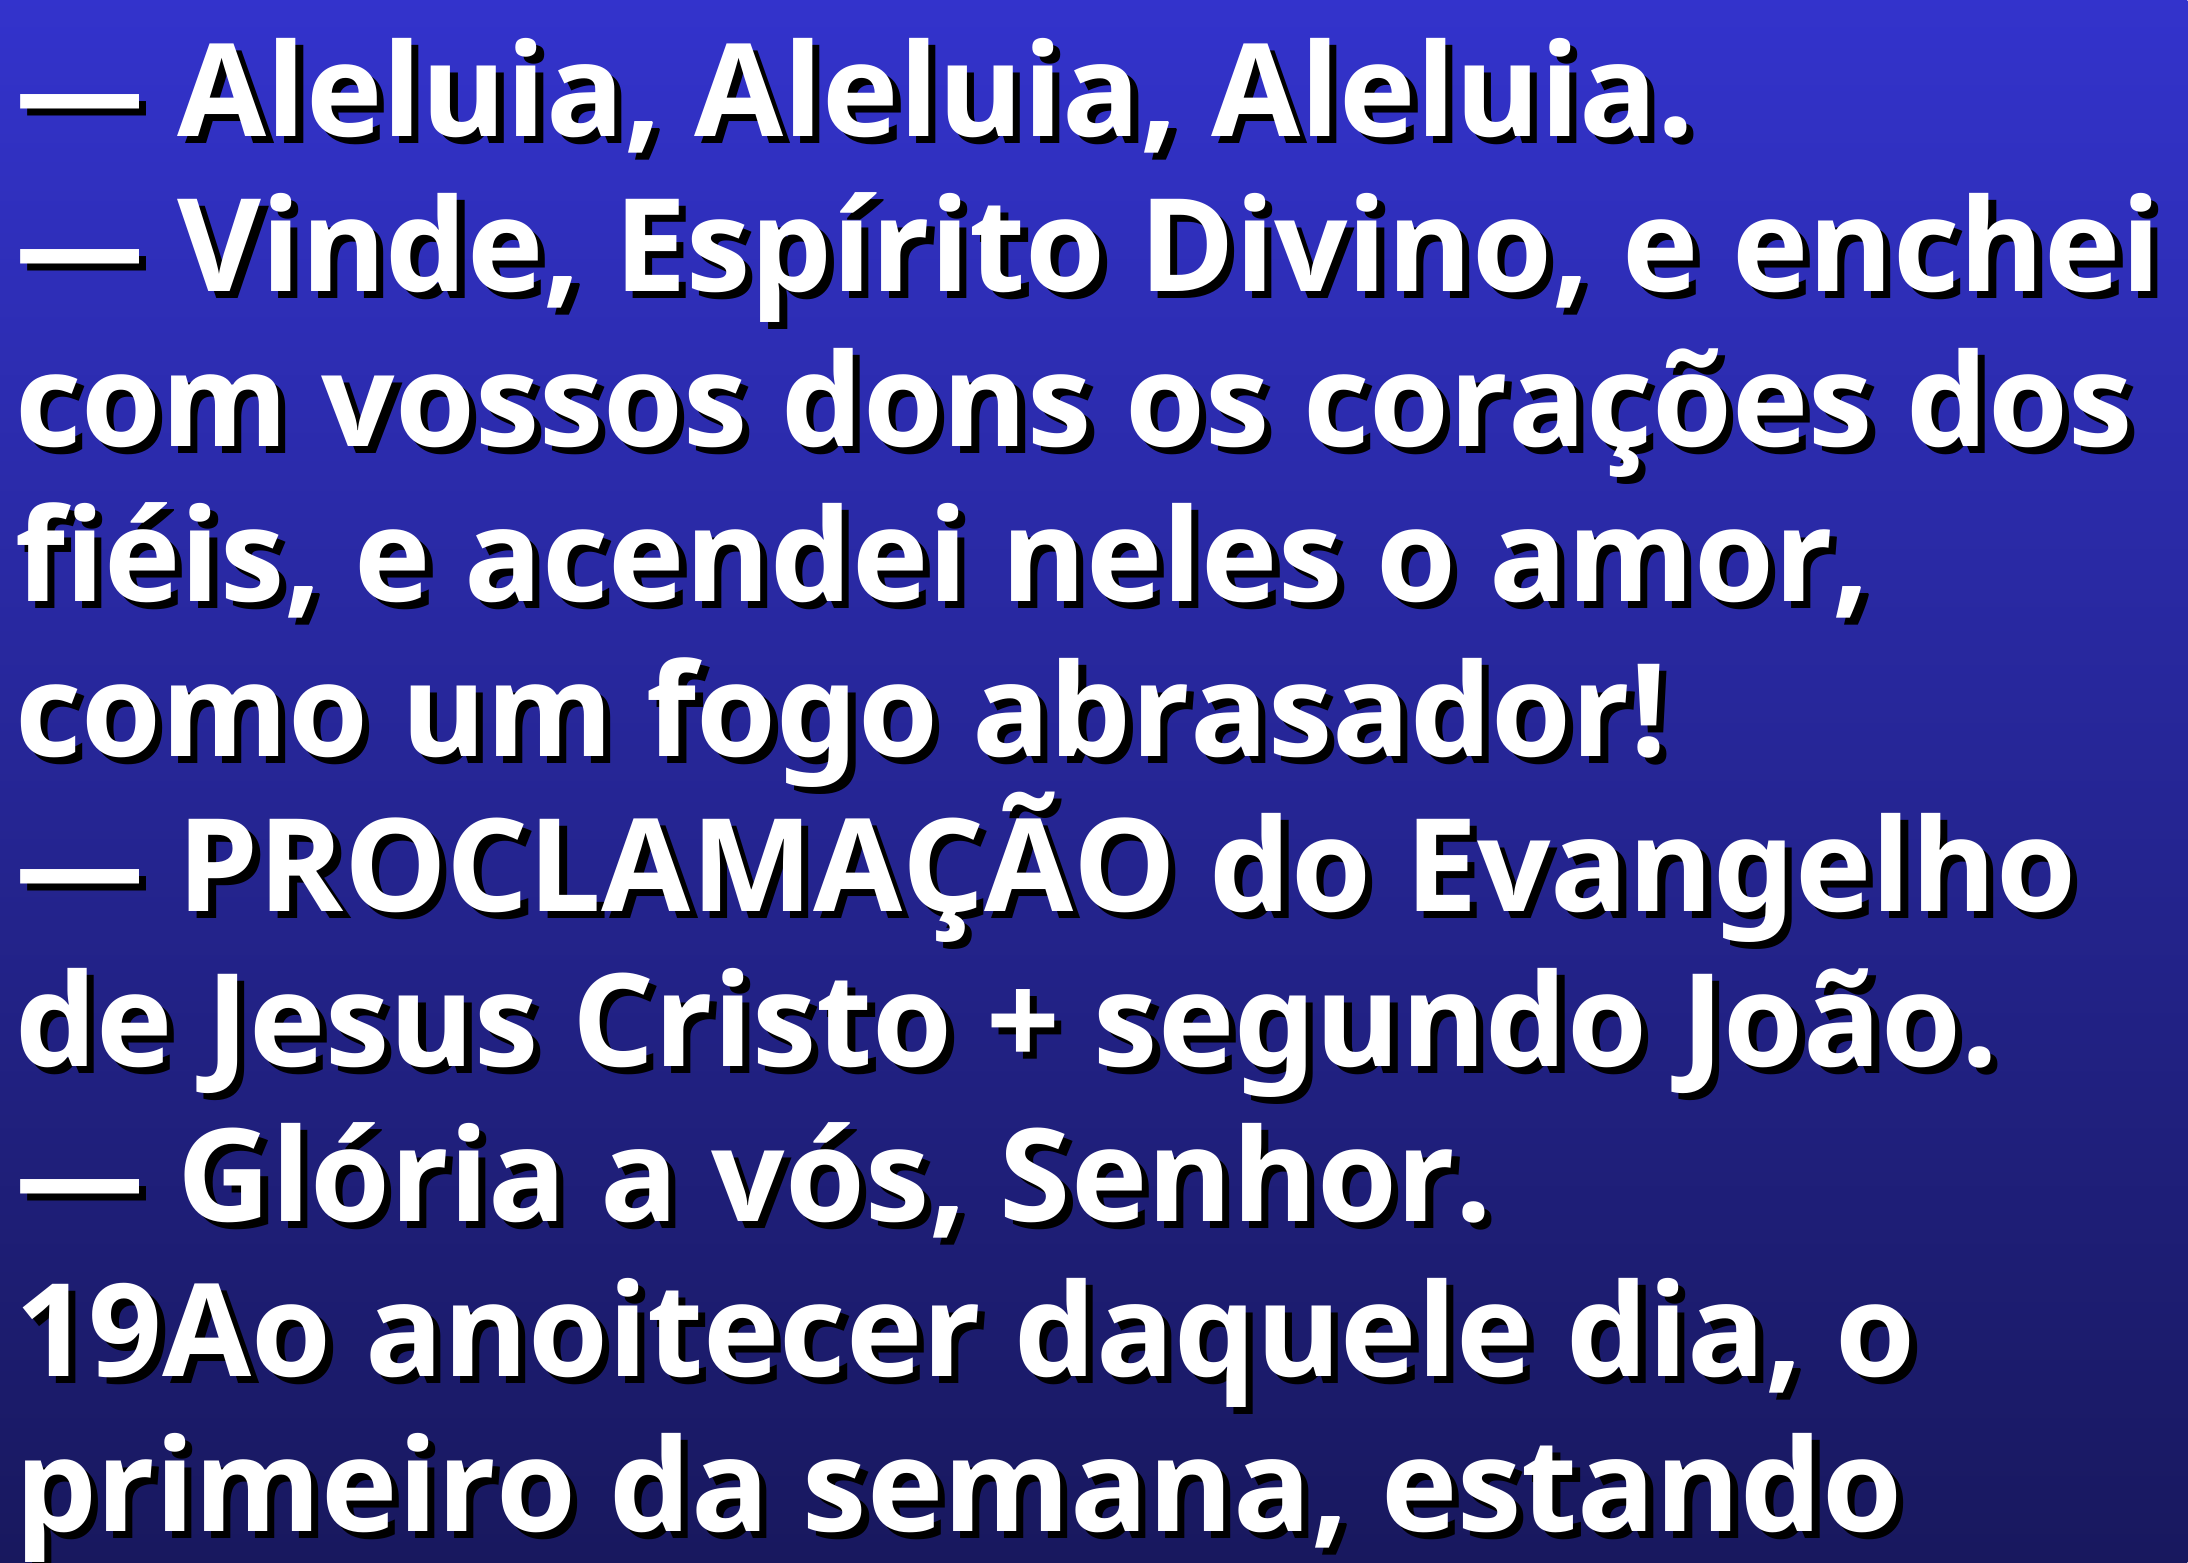

— Aleluia, Aleluia, Aleluia.
— Vinde, Espírito Divino, e enchei com vossos dons os corações dos fiéis, e acendei neles o amor, como um fogo abrasador!
— PROCLAMAÇÃO do Evangelho de Jesus Cristo + segundo João.
— Glória a vós, Senhor.
19Ao anoitecer daquele dia, o primeiro da semana, estando fechadas, por medo dos judeus, as portas do lugar onde os discípulos se encontravam, Jesus entrou e, pondo-se no meio deles, disse: “A paz esteja convosco”. 20Depois dessas palavras, mostrou-lhes as mãos e o lado. Então os discípulos se alegraram por verem o Senhor. 21Novamente, Jesus disse: “A paz esteja convosco. Como o Pai me enviou, também eu vos envio”. 22E, depois de ter dito isso, soprou sobre eles e disse: “Recebei o Espírito Santo. 23A quem perdoardes os pecados, eles lhes serão perdoados; a quem não os perdoardes, eles lhes serão retidos”.